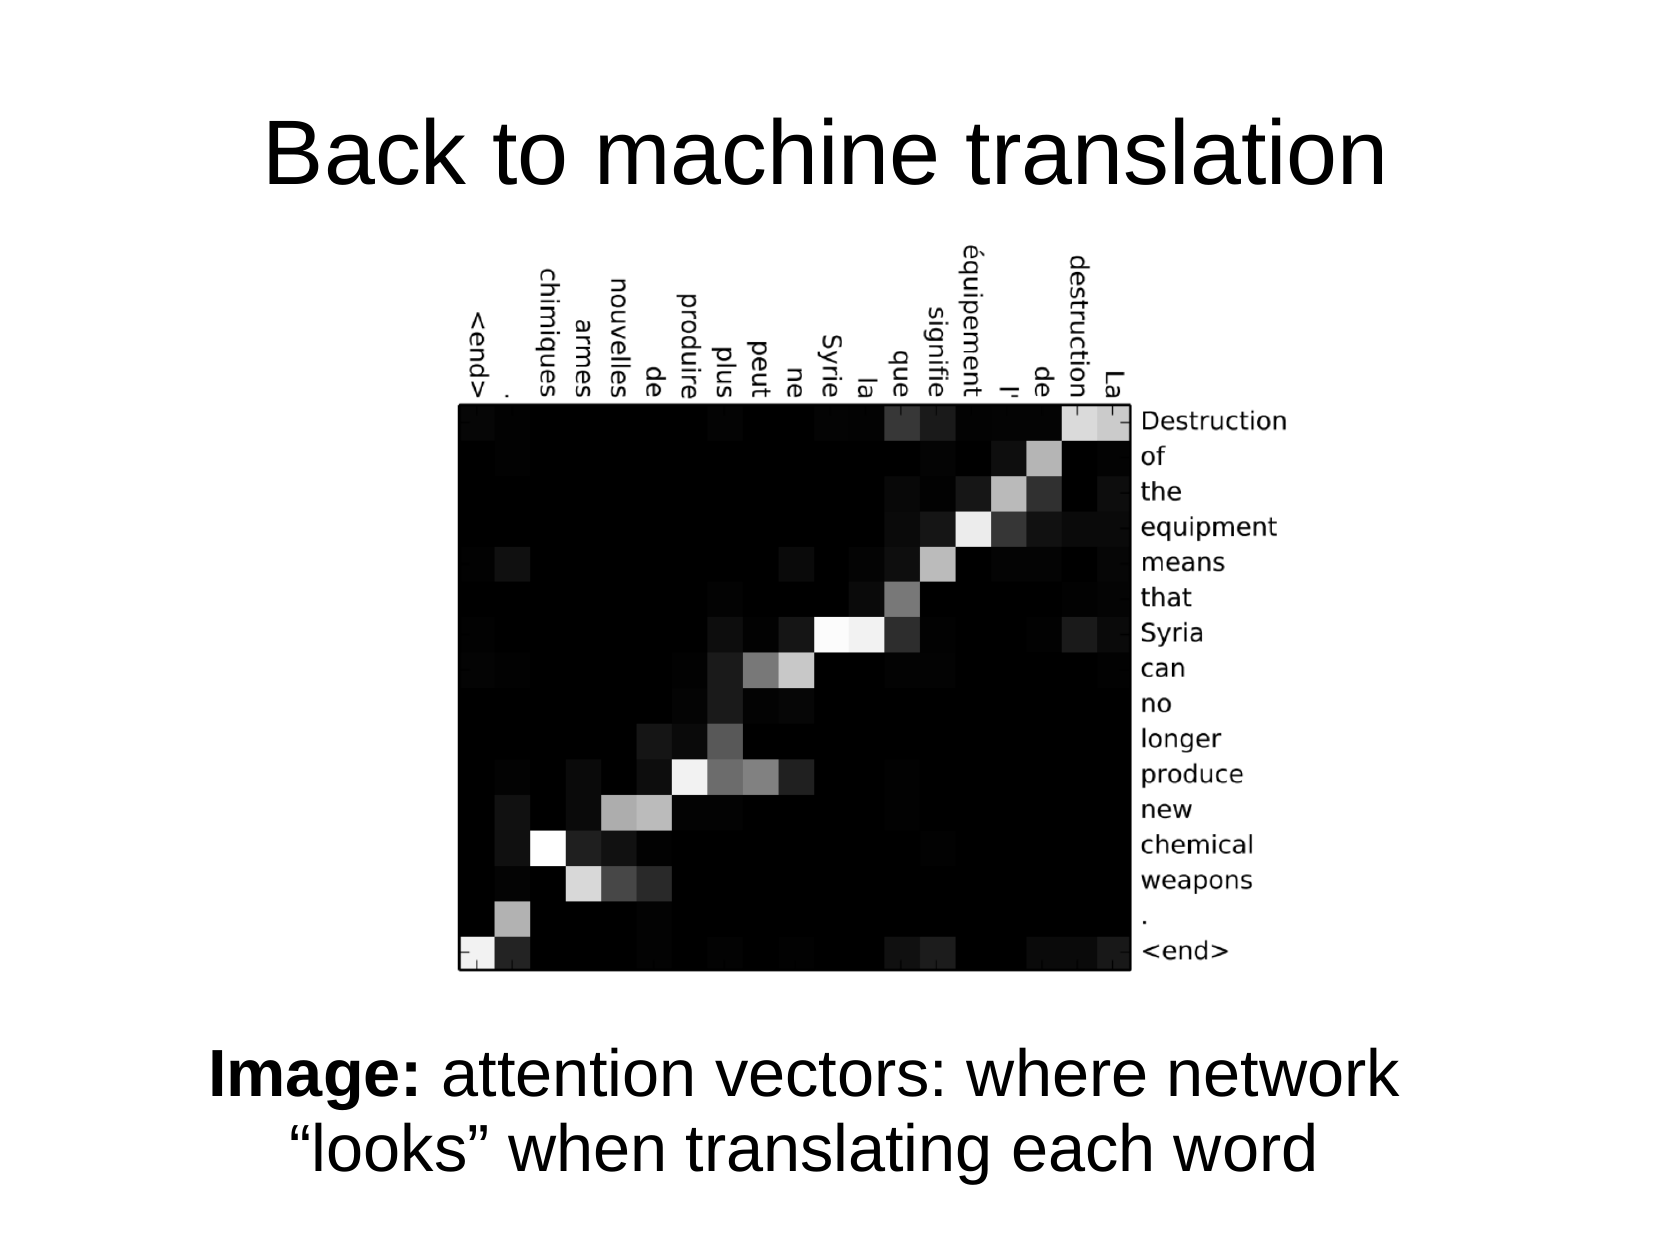

# Back to machine translation
Image: attention vectors: where network “looks” when translating each word